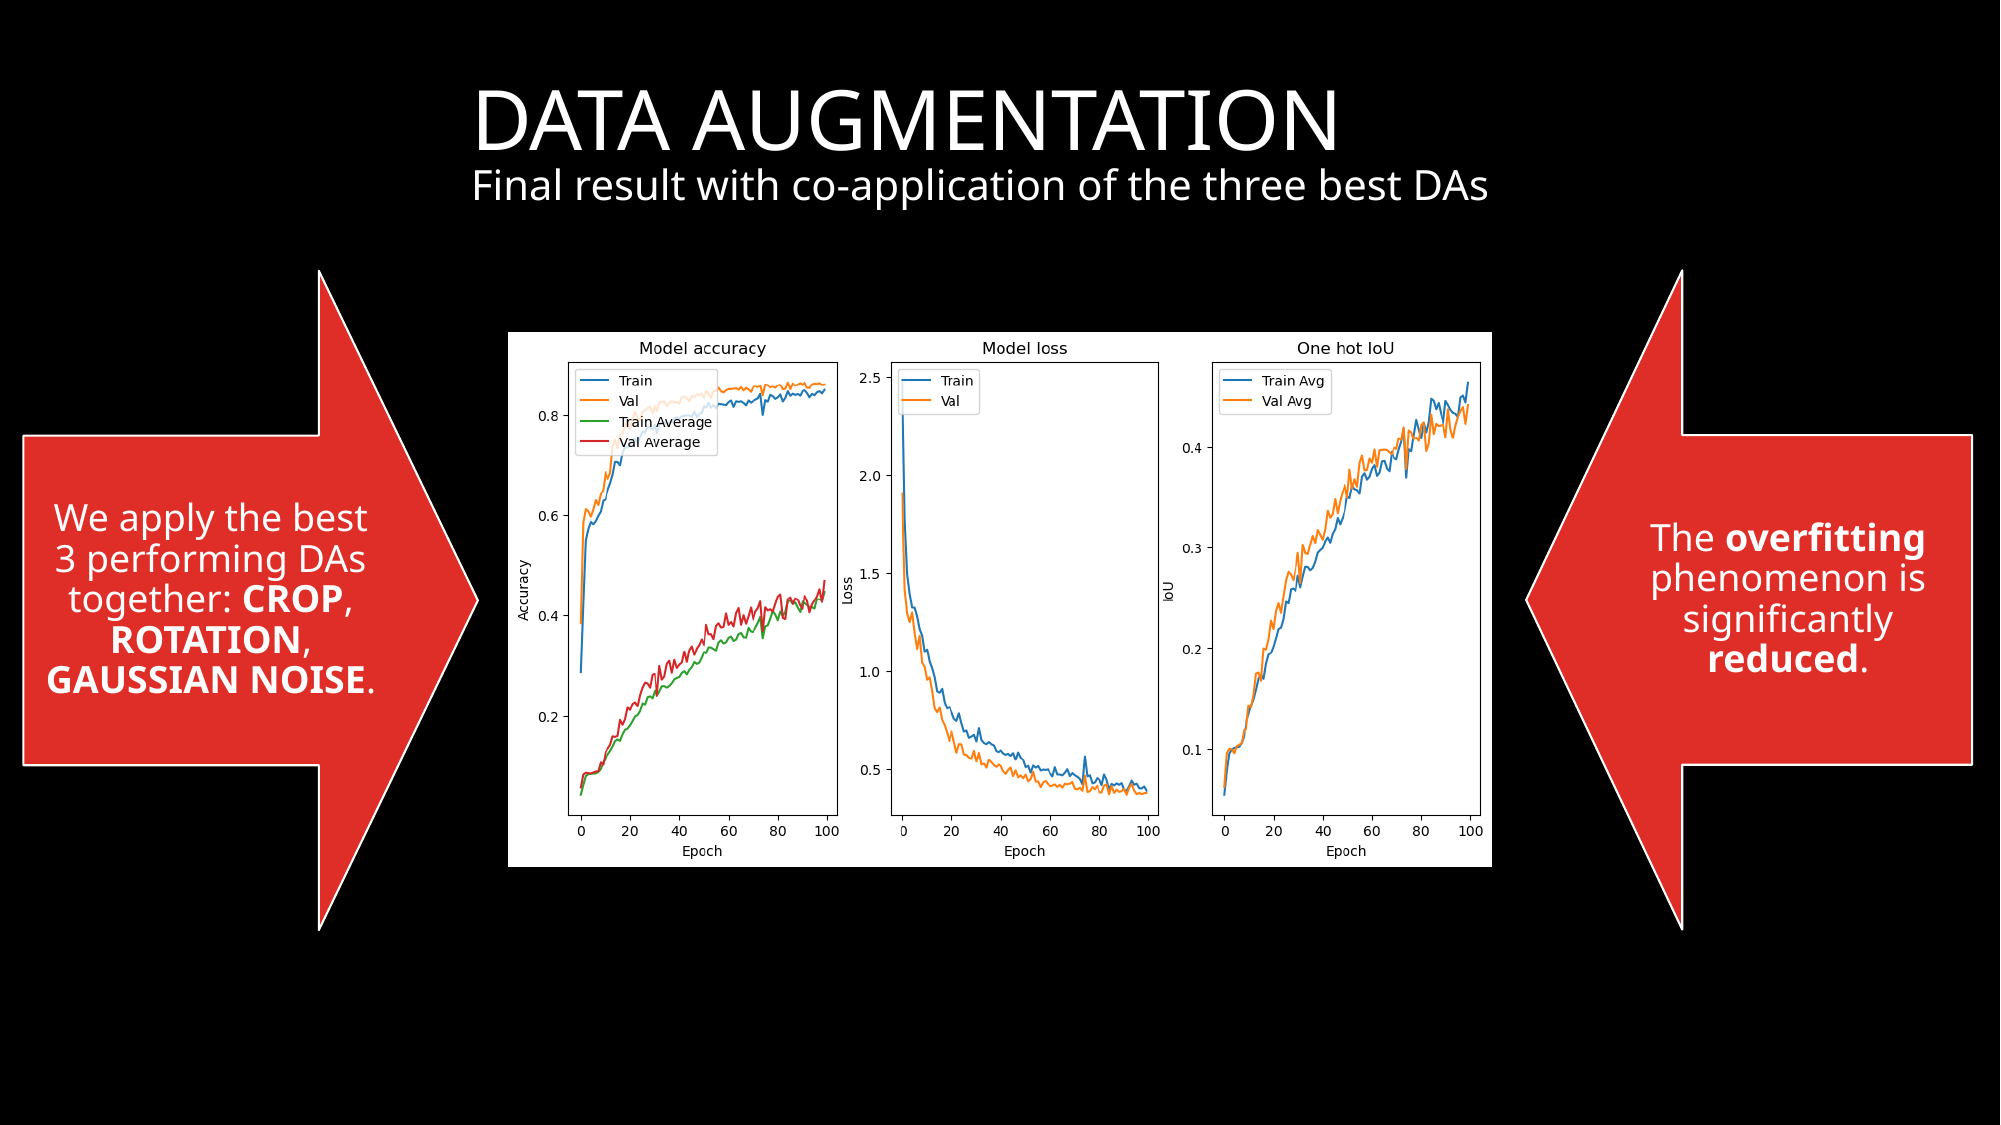

Data augmentation
# Final result with co-application of the three best DAs
The overfitting phenomenon is significantly reduced.
We apply the best 3 performing DAs together: CROP, ROTATION, GAUSSIAN NOISE.